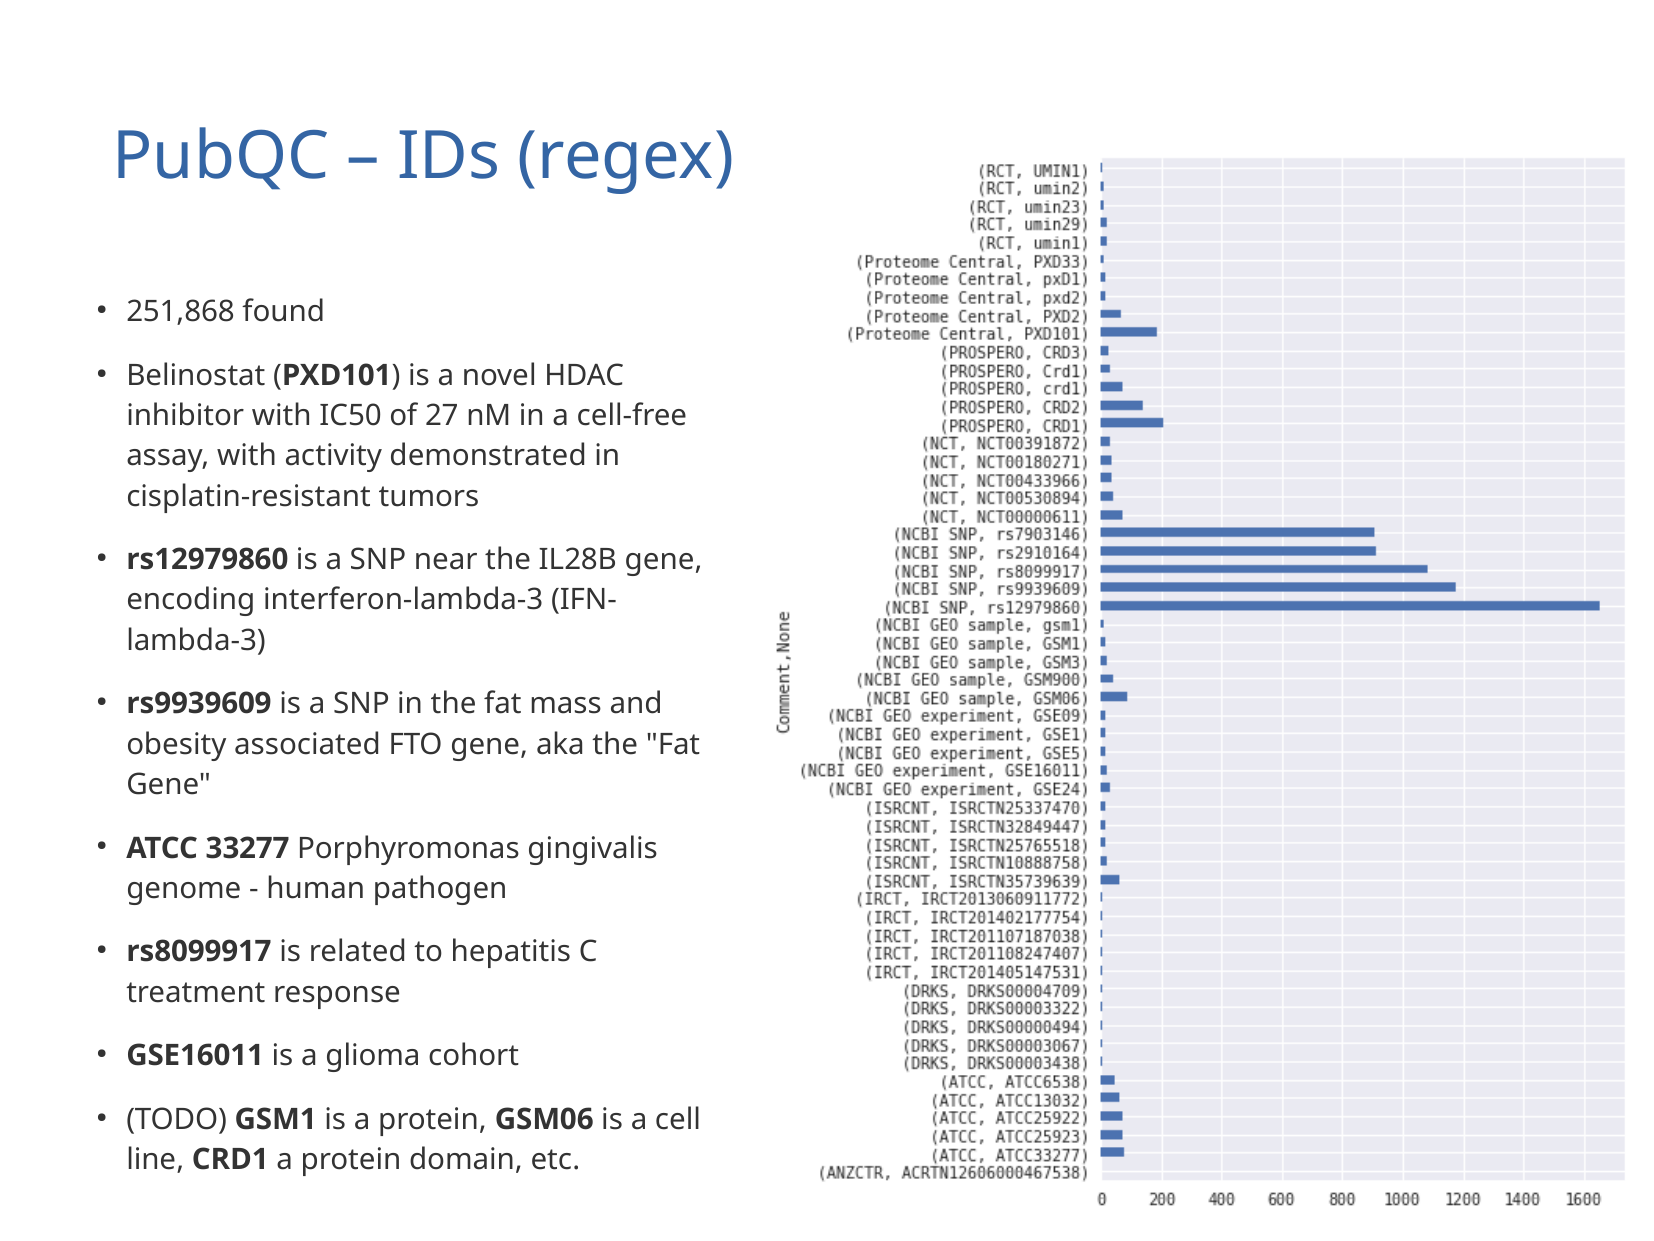

# PubQC – IDs (regex)
251,868 found
Belinostat (PXD101) is a novel HDAC inhibitor with IC50 of 27 nM in a cell-free assay, with activity demonstrated in cisplatin-resistant tumors
rs12979860 is a SNP near the IL28B gene, encoding interferon-lambda-3 (IFN-lambda-3)
rs9939609 is a SNP in the fat mass and obesity associated FTO gene, aka the "Fat Gene"
ATCC 33277 Porphyromonas gingivalis genome - human pathogen
rs8099917 is related to hepatitis C treatment response
GSE16011 is a glioma cohort
(TODO) GSM1 is a protein, GSM06 is a cell line, CRD1 a protein domain, etc.